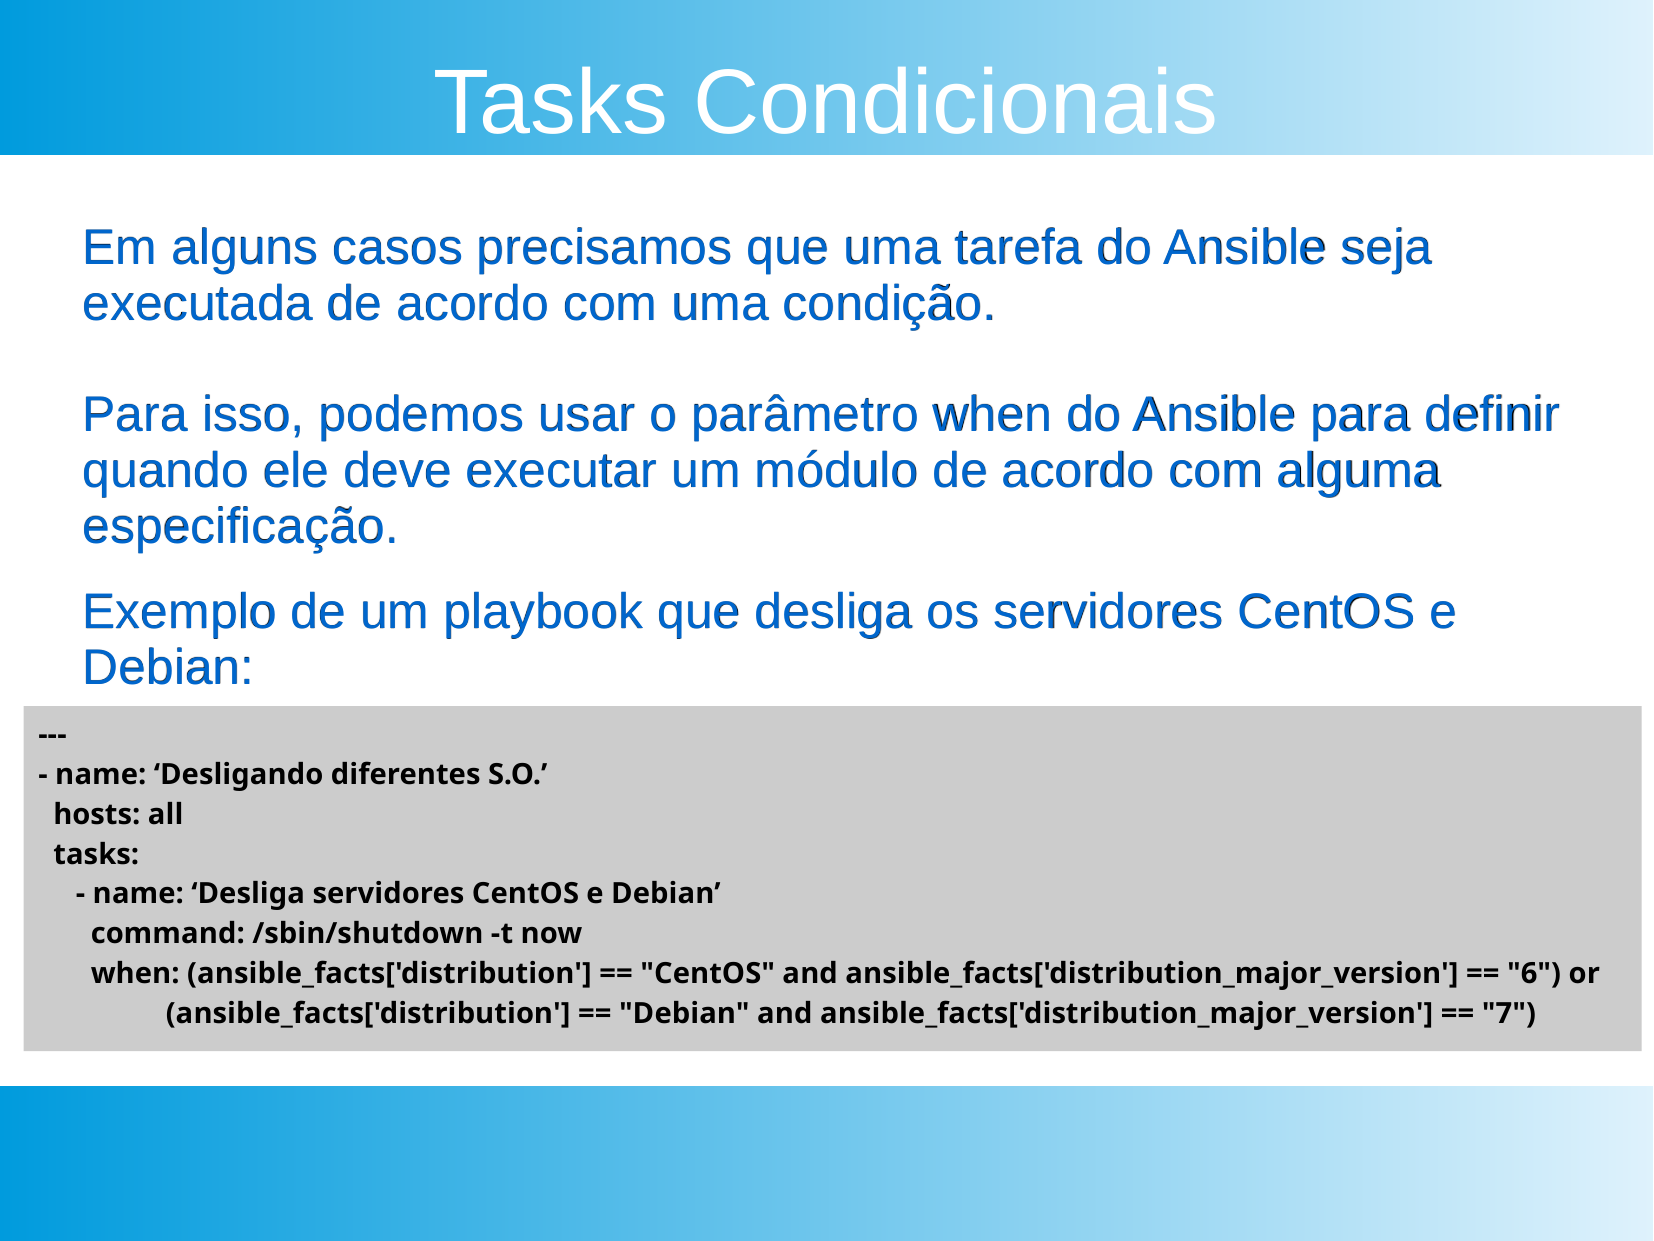

# Tasks Condicionais
Em alguns casos precisamos que uma tarefa do Ansible seja executada de acordo com uma condição.
Para isso, podemos usar o parâmetro when do Ansible para definir quando ele deve executar um módulo de acordo com alguma especificação.
Exemplo de um playbook que desliga os servidores CentOS e Debian:
---
- name: ‘Desligando diferentes S.O.’
 hosts: all
 tasks:
 - name: ‘Desliga servidores CentOS e Debian’
 command: /sbin/shutdown -t now
 when: (ansible_facts['distribution'] == "CentOS" and ansible_facts['distribution_major_version'] == "6") or
 (ansible_facts['distribution'] == "Debian" and ansible_facts['distribution_major_version'] == "7")